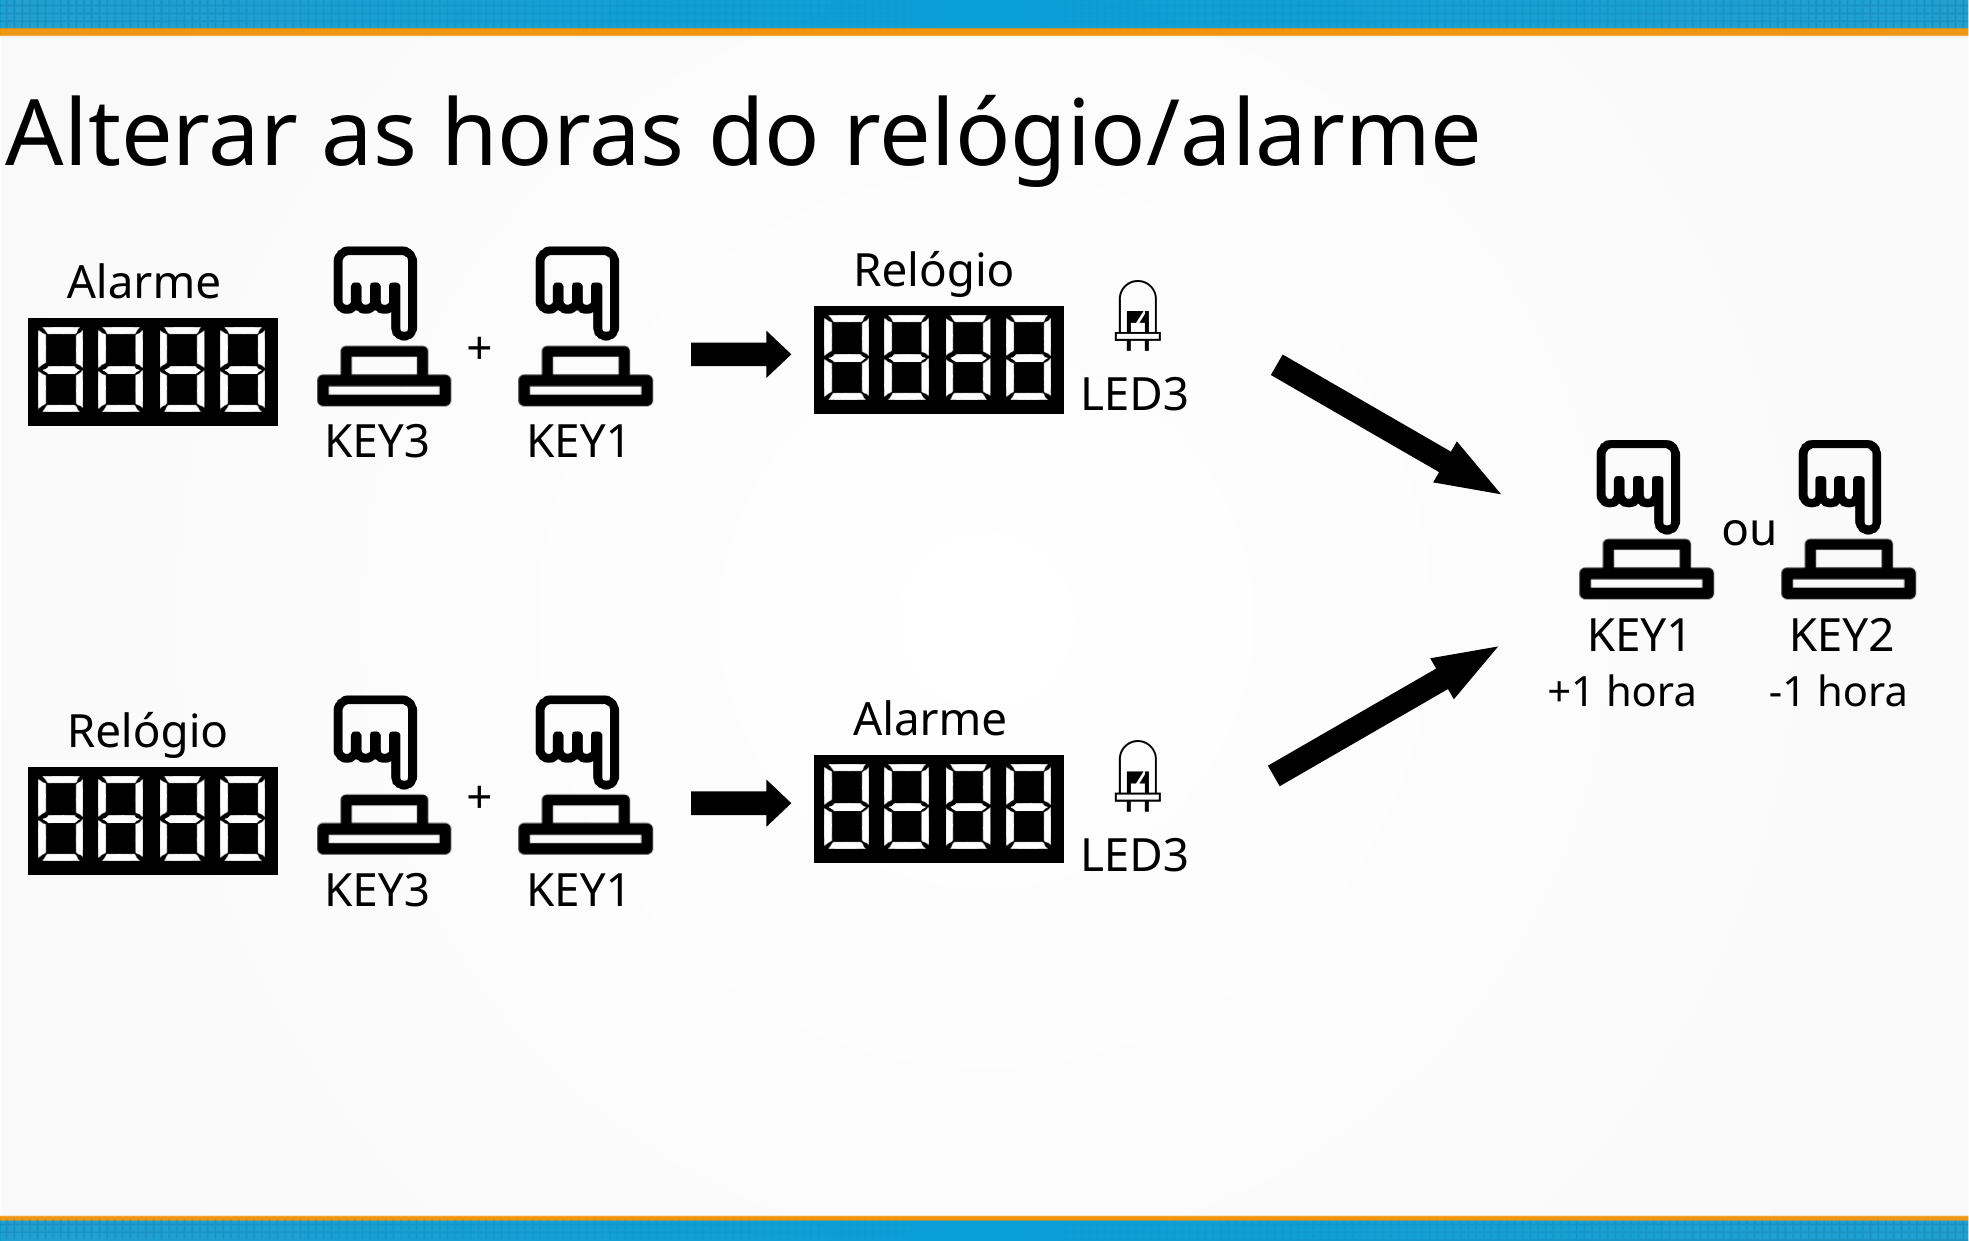

Alterar as horas do relógio/alarme
Relógio
Alarme
+
LED3
KEY3
KEY1
ou
KEY1
KEY2
+1 hora
-1 hora
Alarme
Relógio
+
LED3
KEY3
KEY1